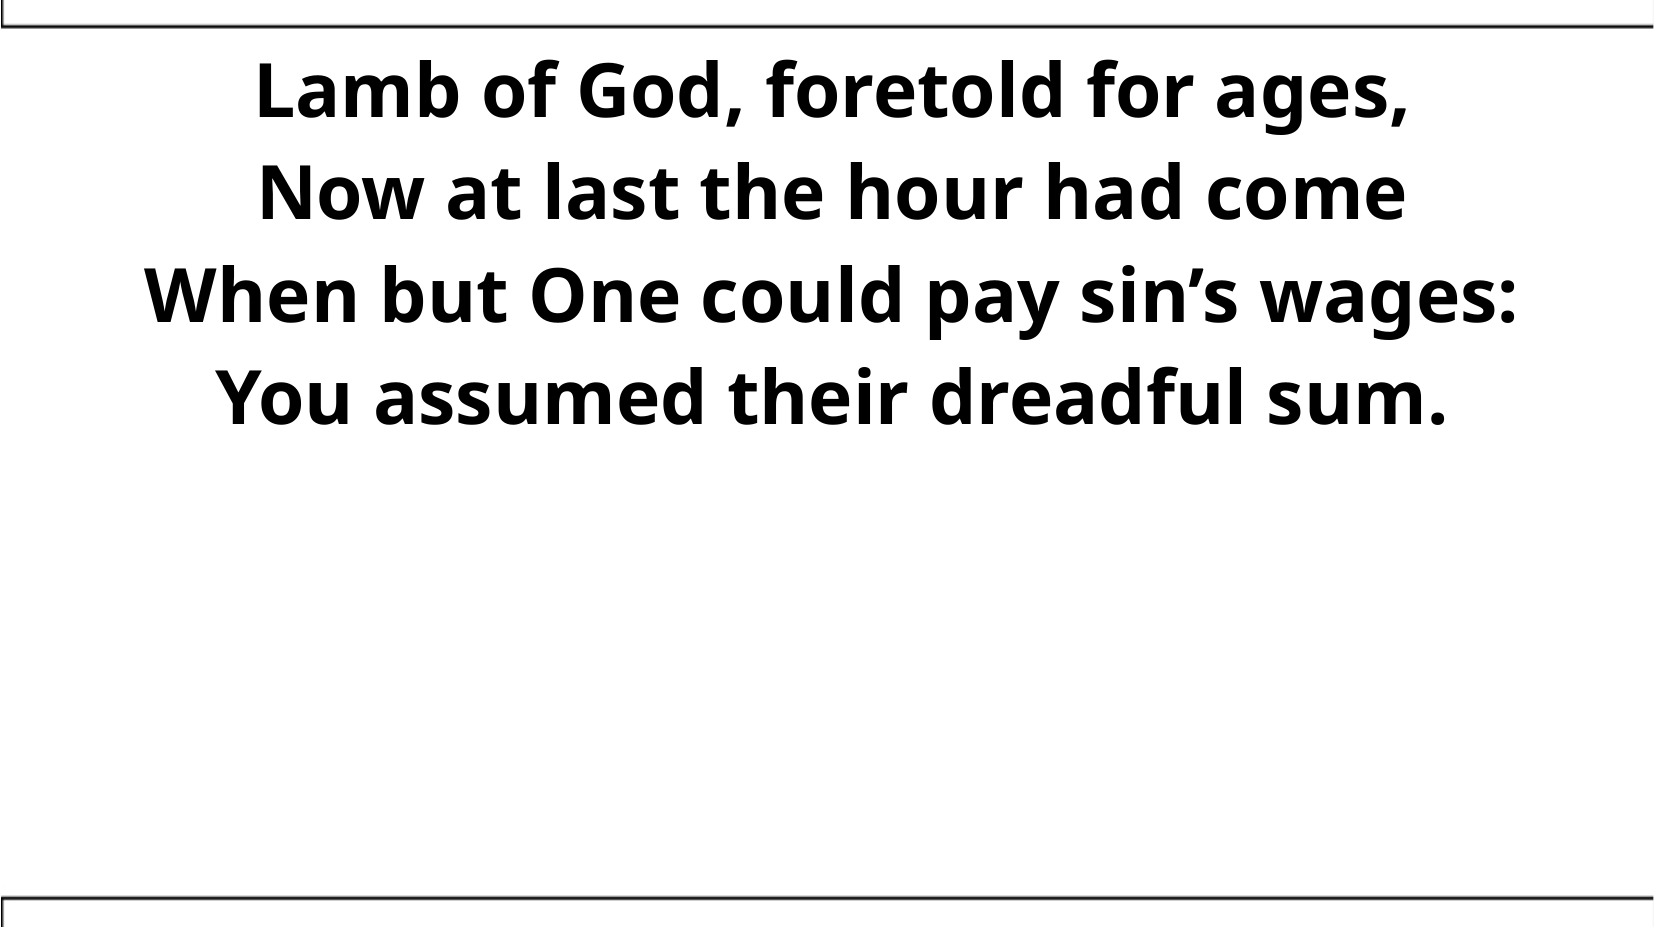

Lamb of God, foretold for ages,
Now at last the hour had come
When but One could pay sin’s wages:
You assumed their dreadful sum.